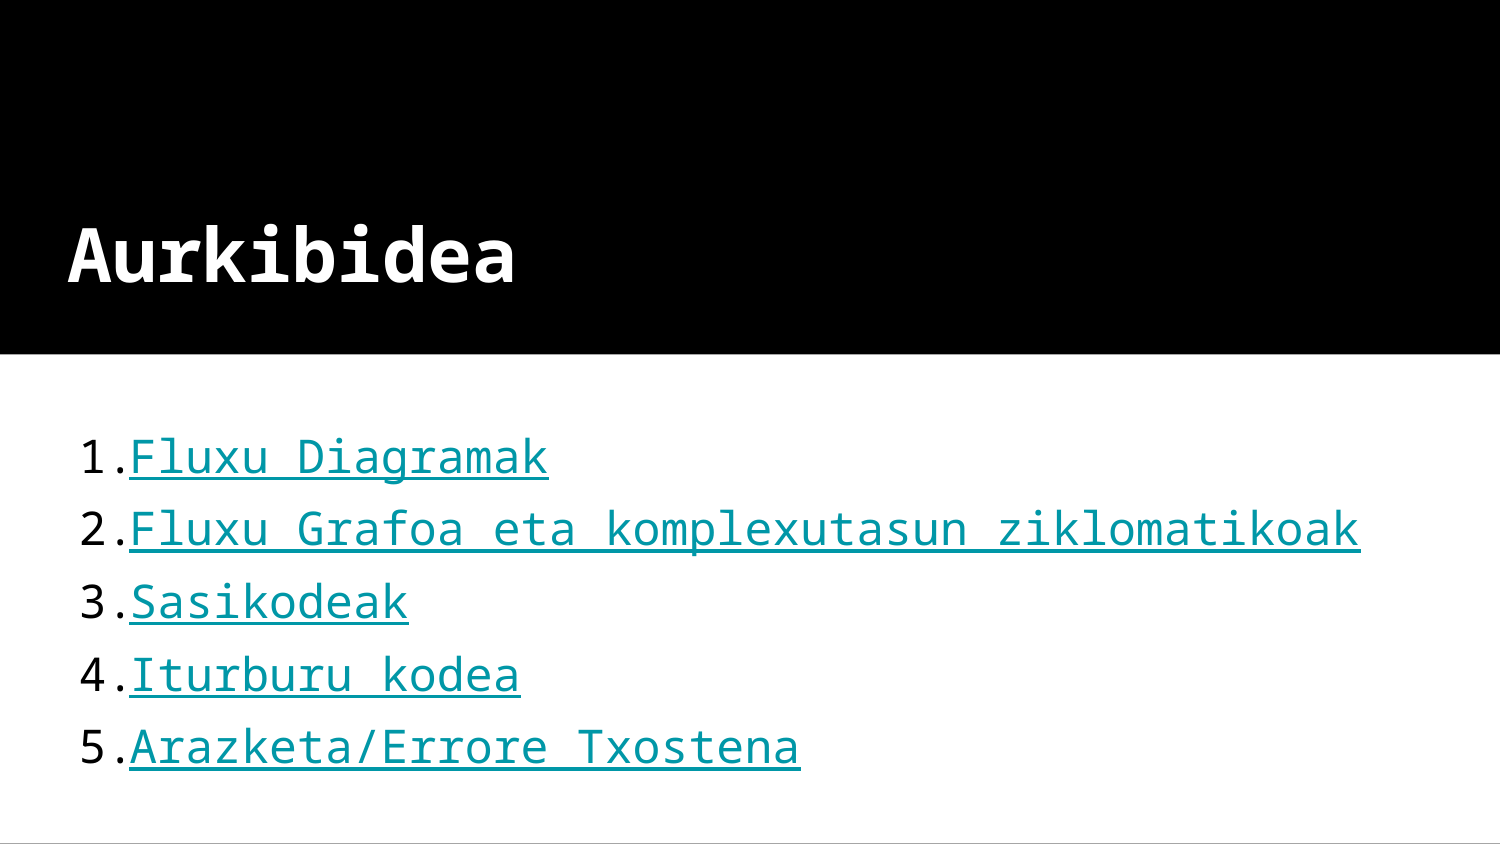

# Aurkibidea
Fluxu Diagramak
Fluxu Grafoa eta komplexutasun ziklomatikoak
Sasikodeak
Iturburu kodea
Arazketa/Errore Txostena